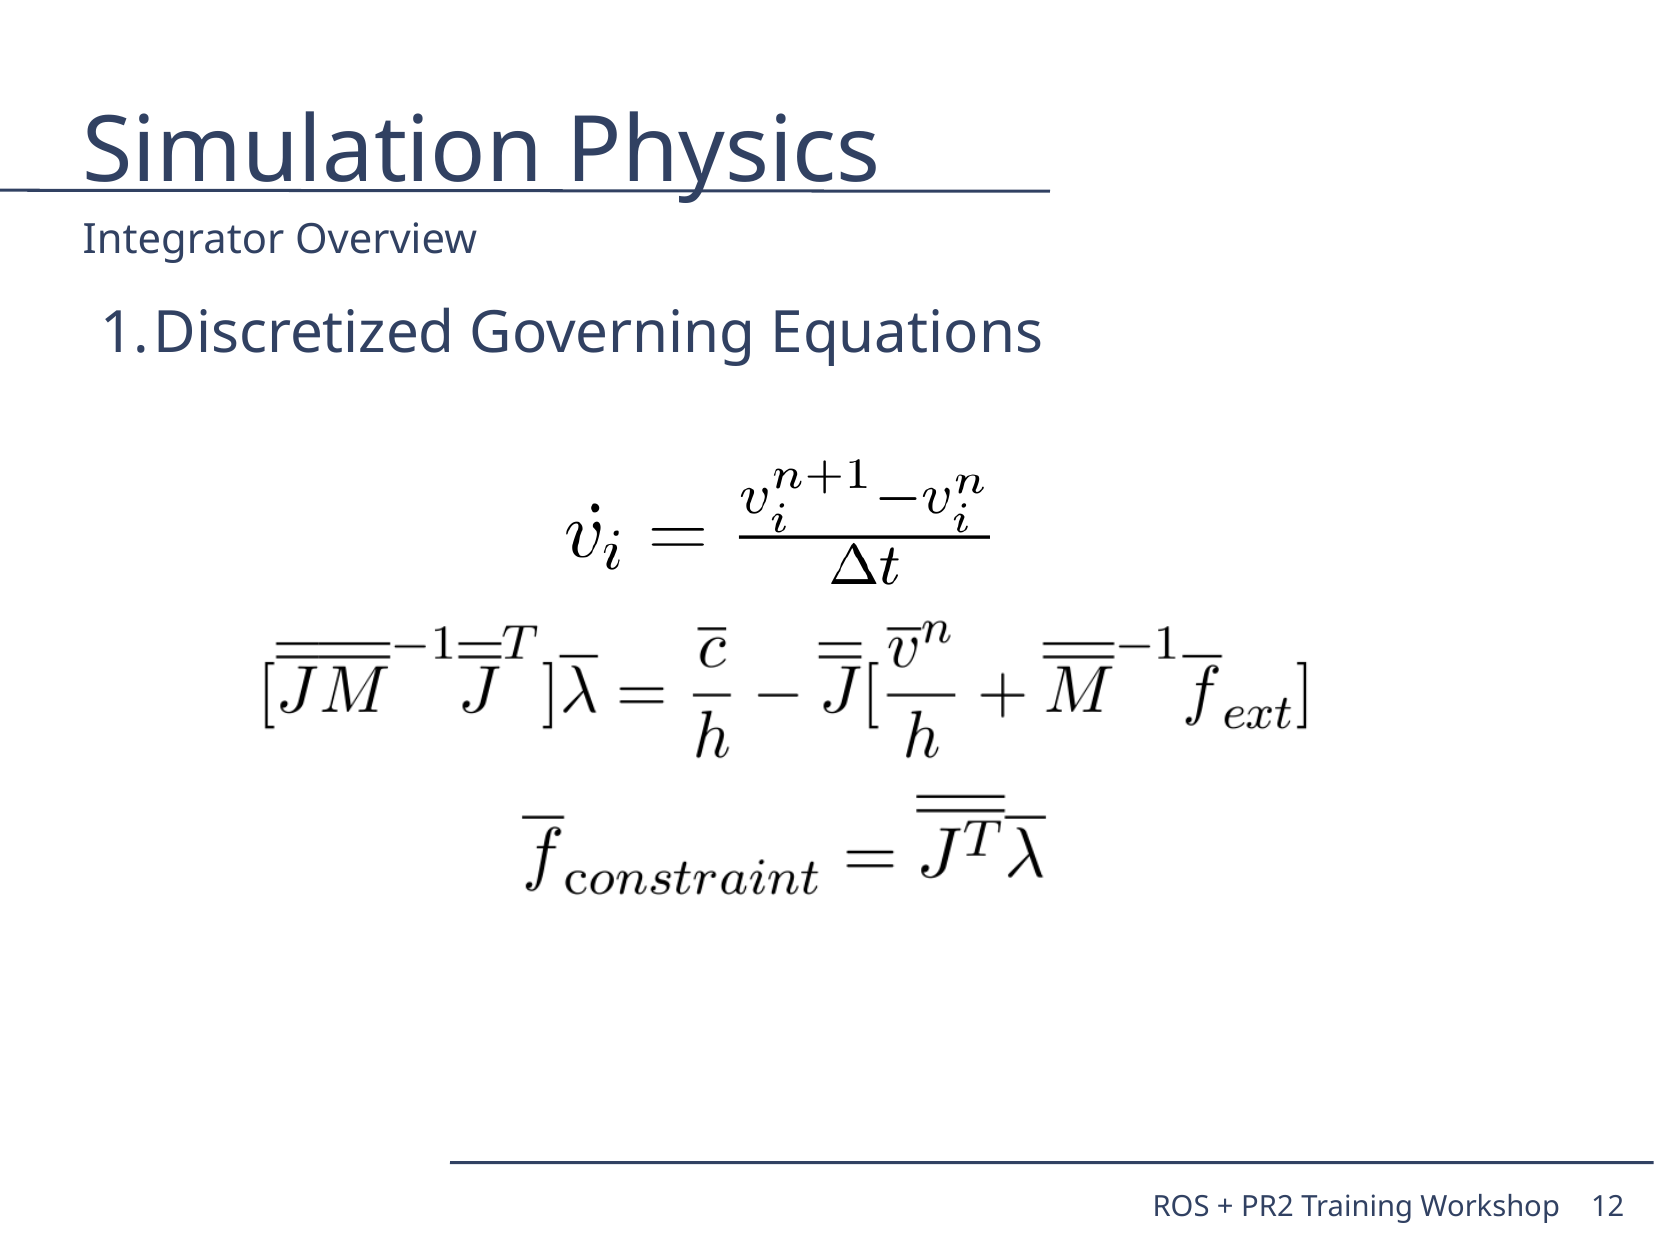

# Simulation Physics Integrator Overview
Discretized Governing Equations